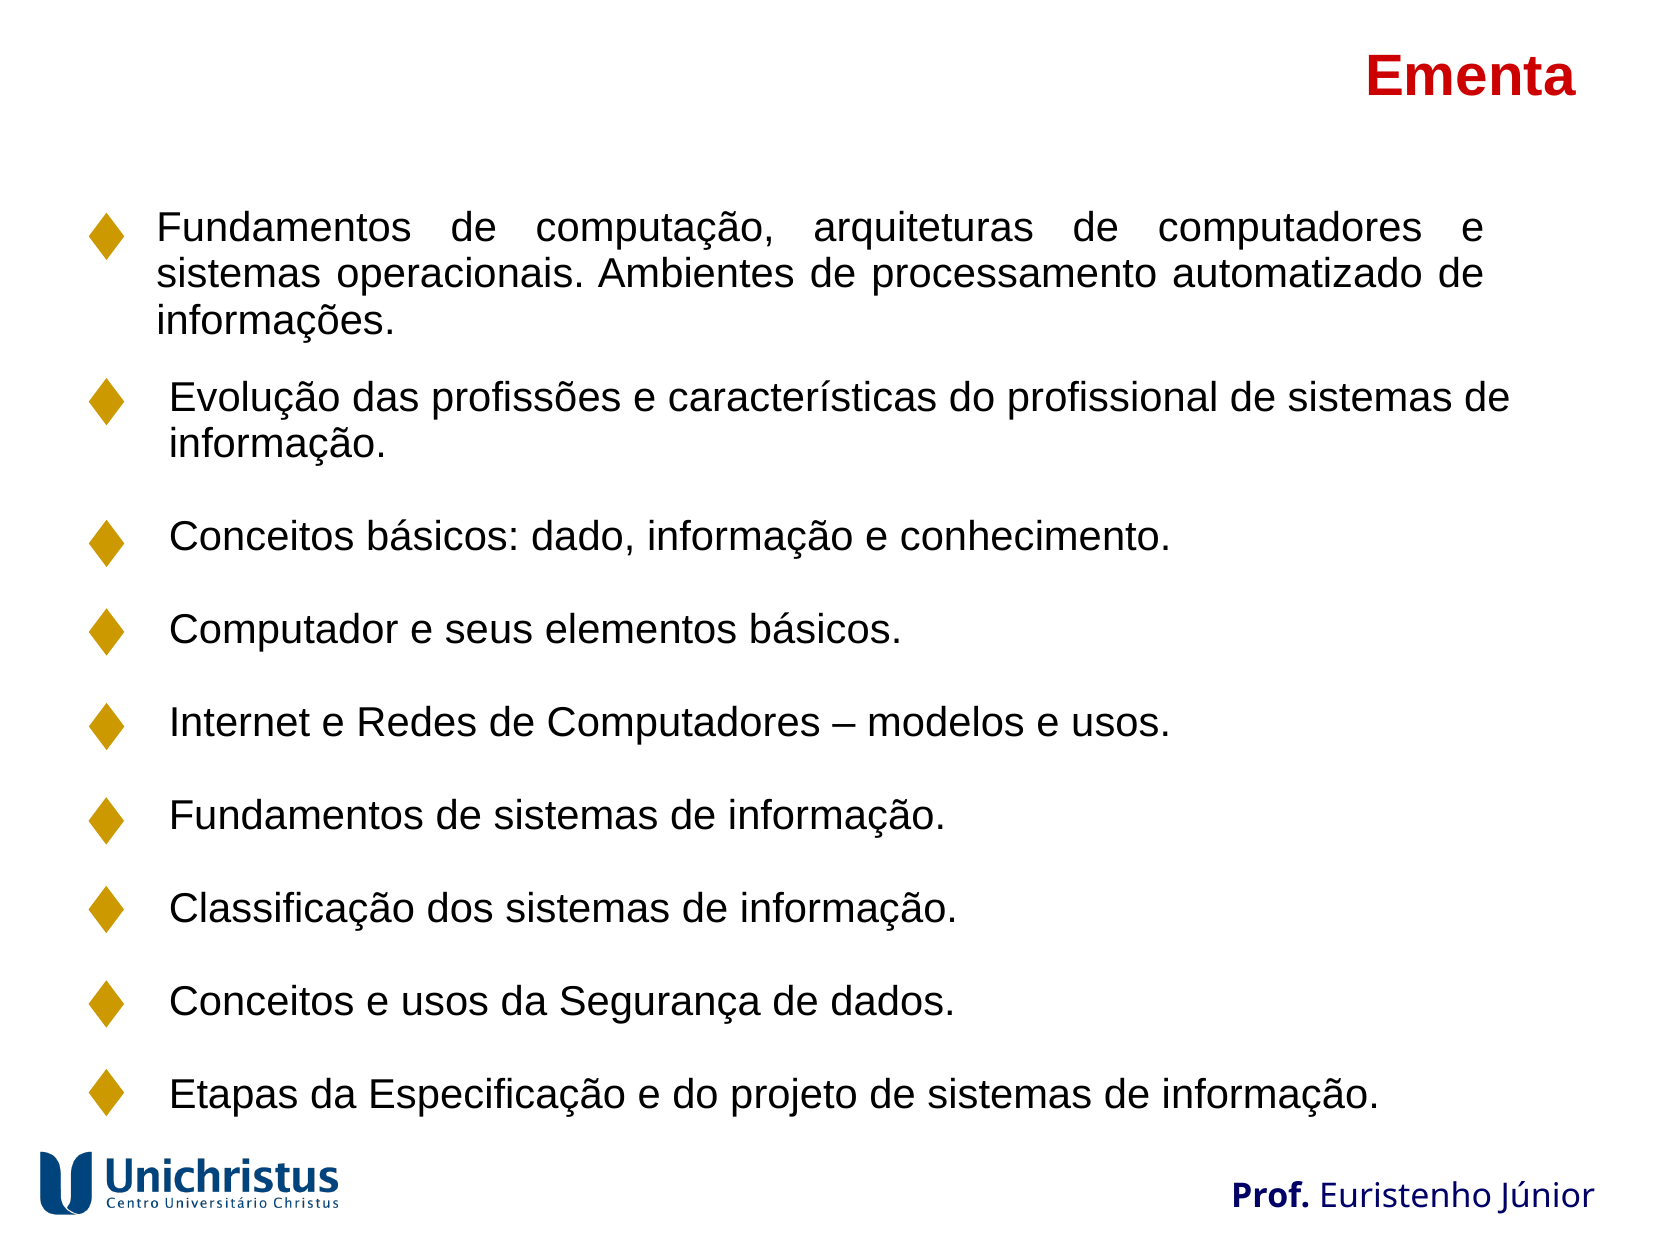

Ementa
Fundamentos de computação, arquiteturas de computadores e sistemas operacionais. Ambientes de processamento automatizado de informações.
Evolução das profissões e características do profissional de sistemas de informação.
Conceitos básicos: dado, informação e conhecimento.
Computador e seus elementos básicos.
Internet e Redes de Computadores – modelos e usos.
Fundamentos de sistemas de informação.
Classificação dos sistemas de informação.
Conceitos e usos da Segurança de dados.
Etapas da Especificação e do projeto de sistemas de informação.
Prof. Euristenho Júnior